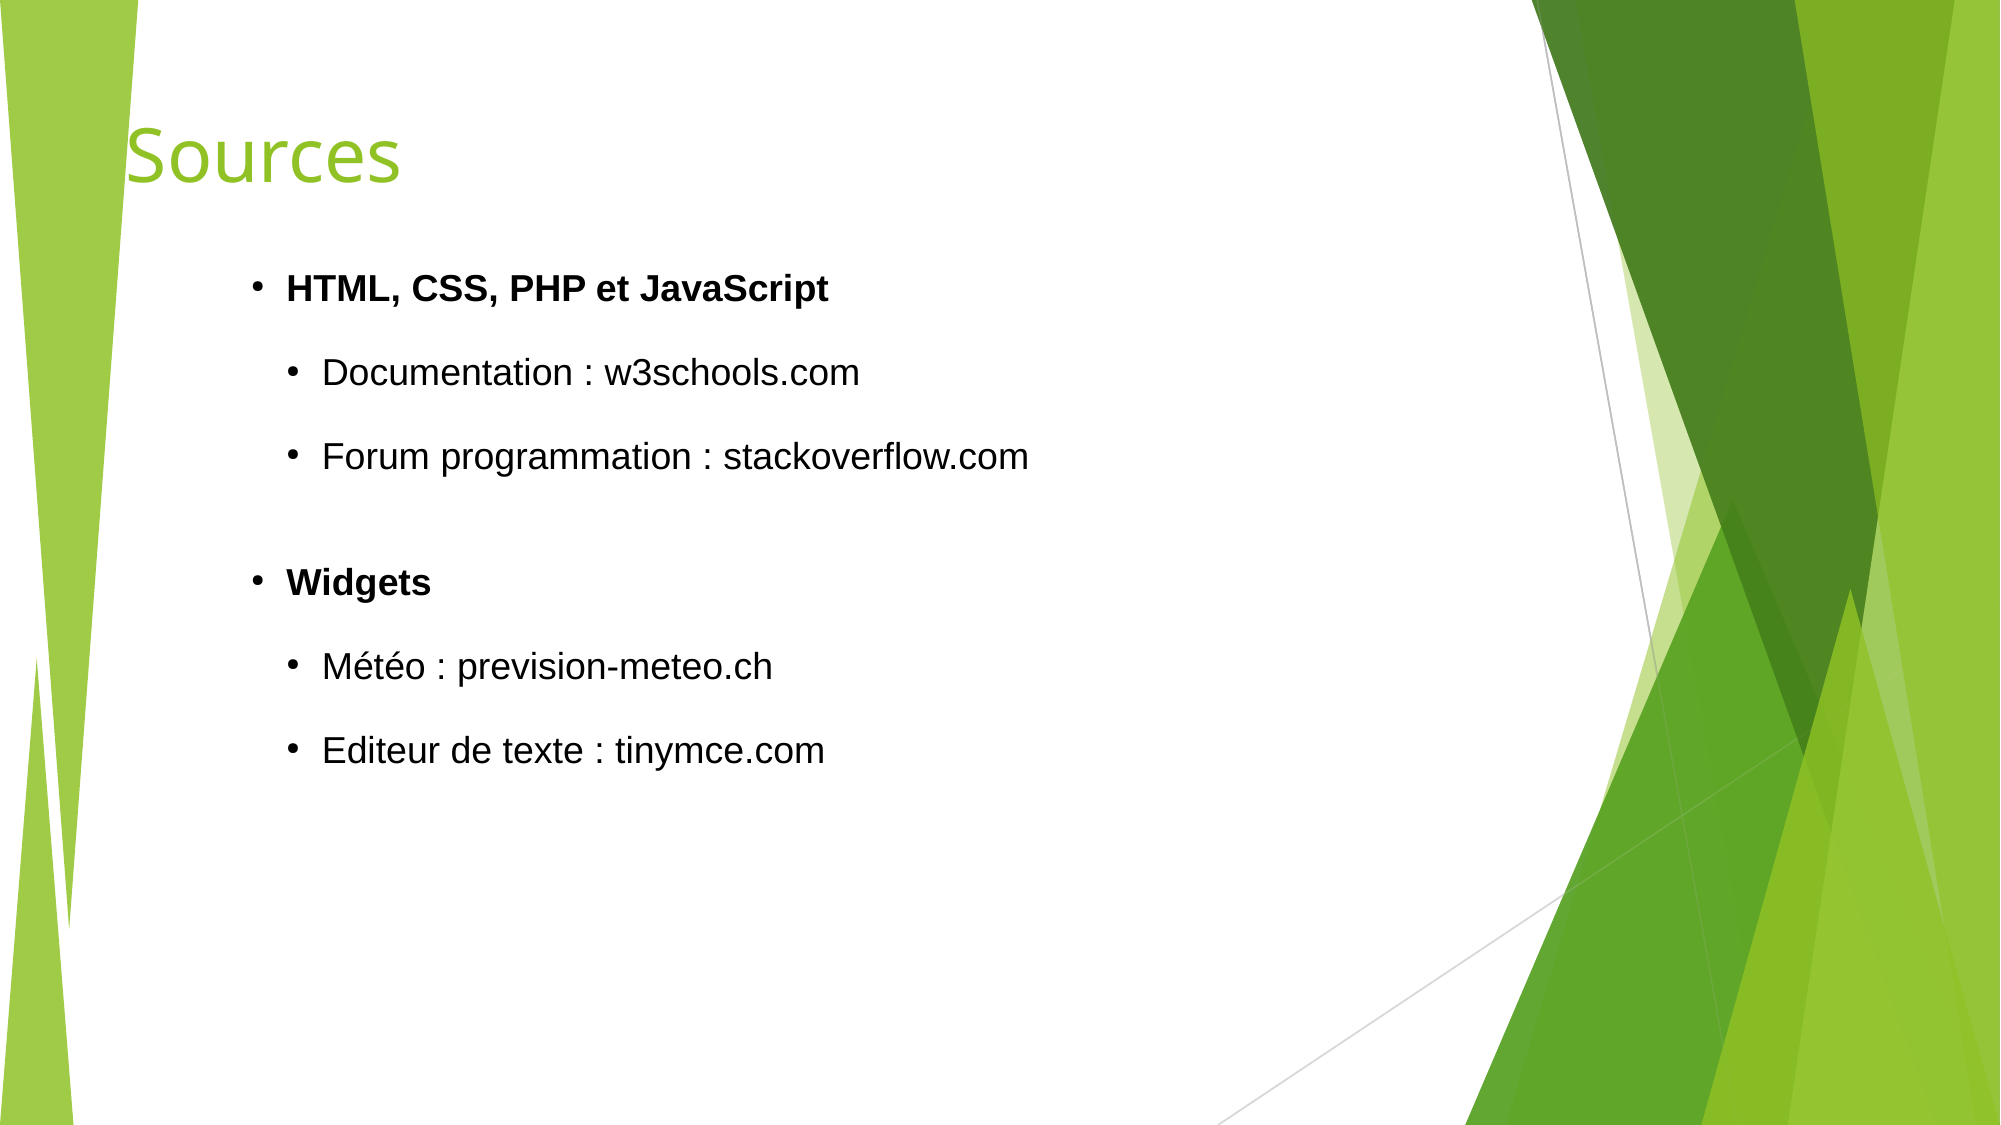

# Sources
HTML, CSS, PHP et JavaScript
Documentation : w3schools.com
Forum programmation : stackoverflow.com
Widgets
Météo : prevision-meteo.ch
Editeur de texte : tinymce.com